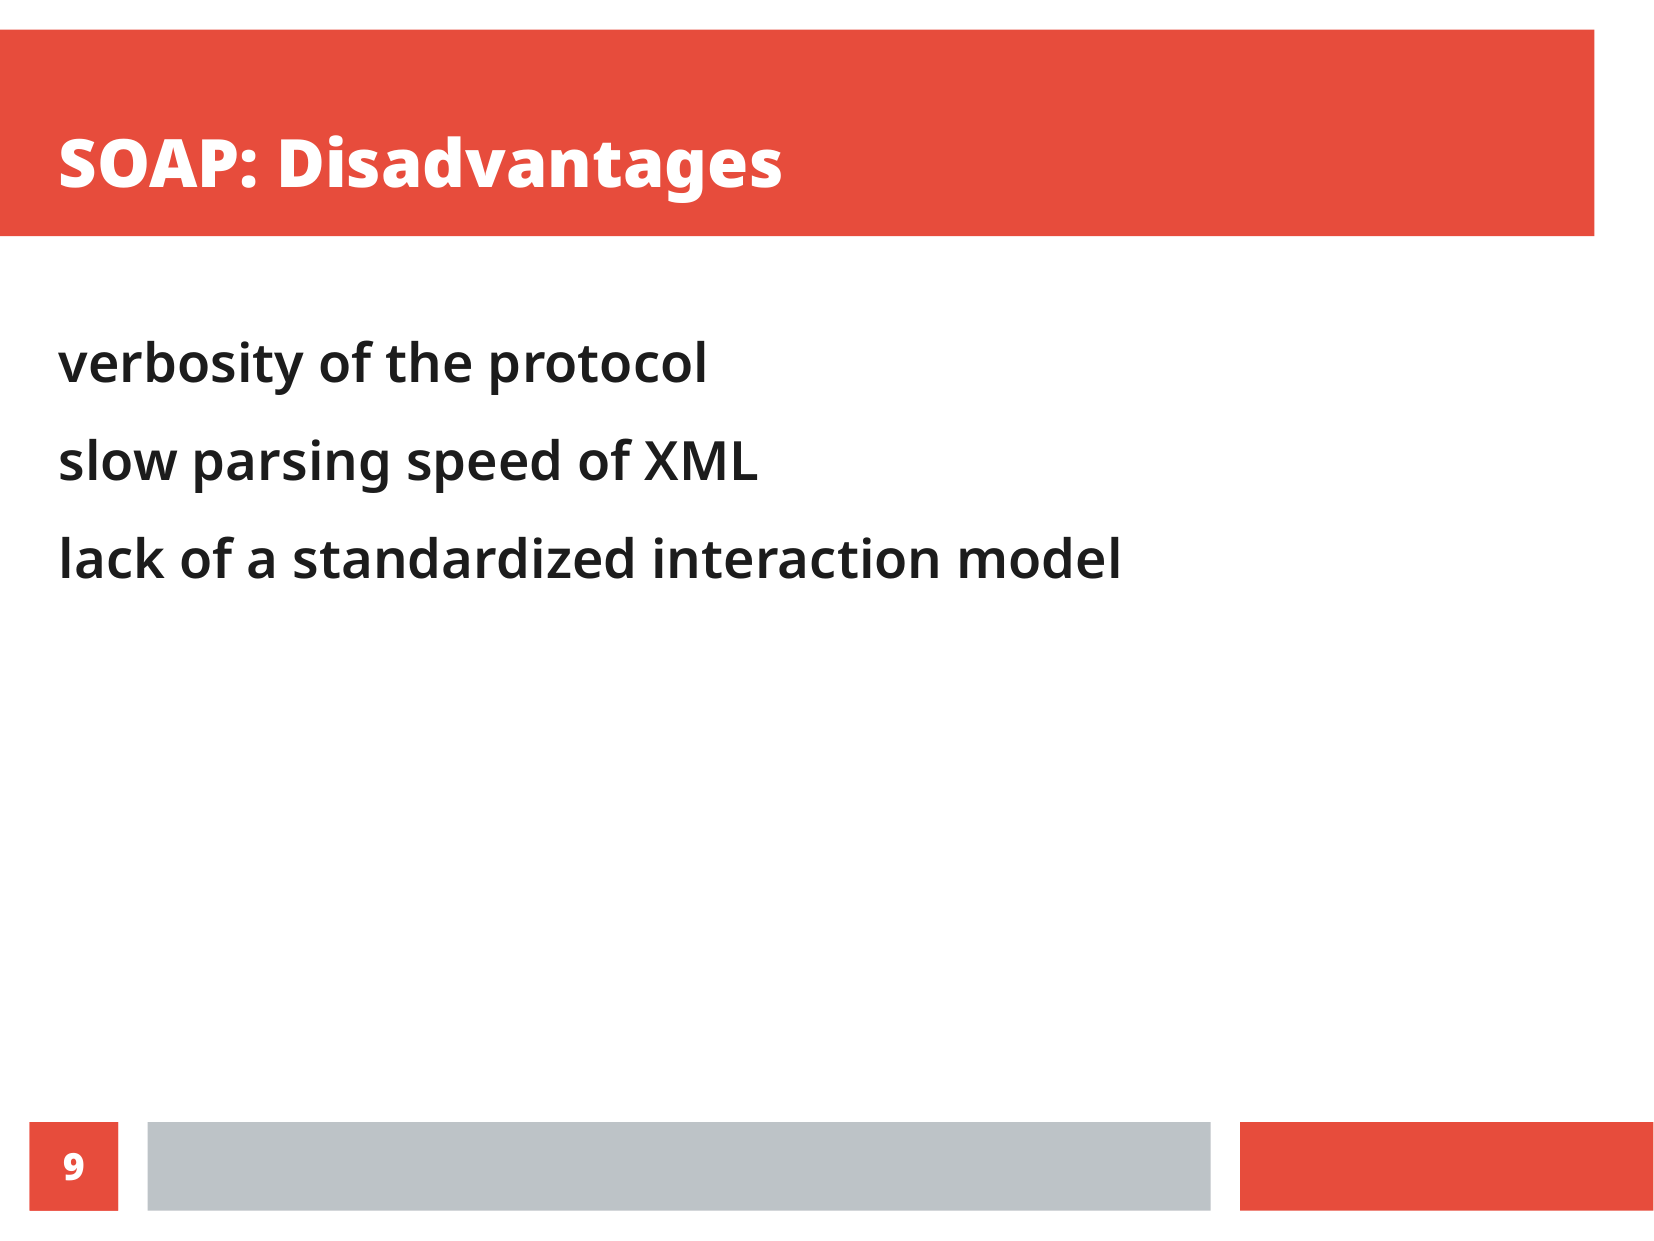

# SOAP: Disadvantages
verbosity of the protocol
slow parsing speed of XML
lack of a standardized interaction model
9